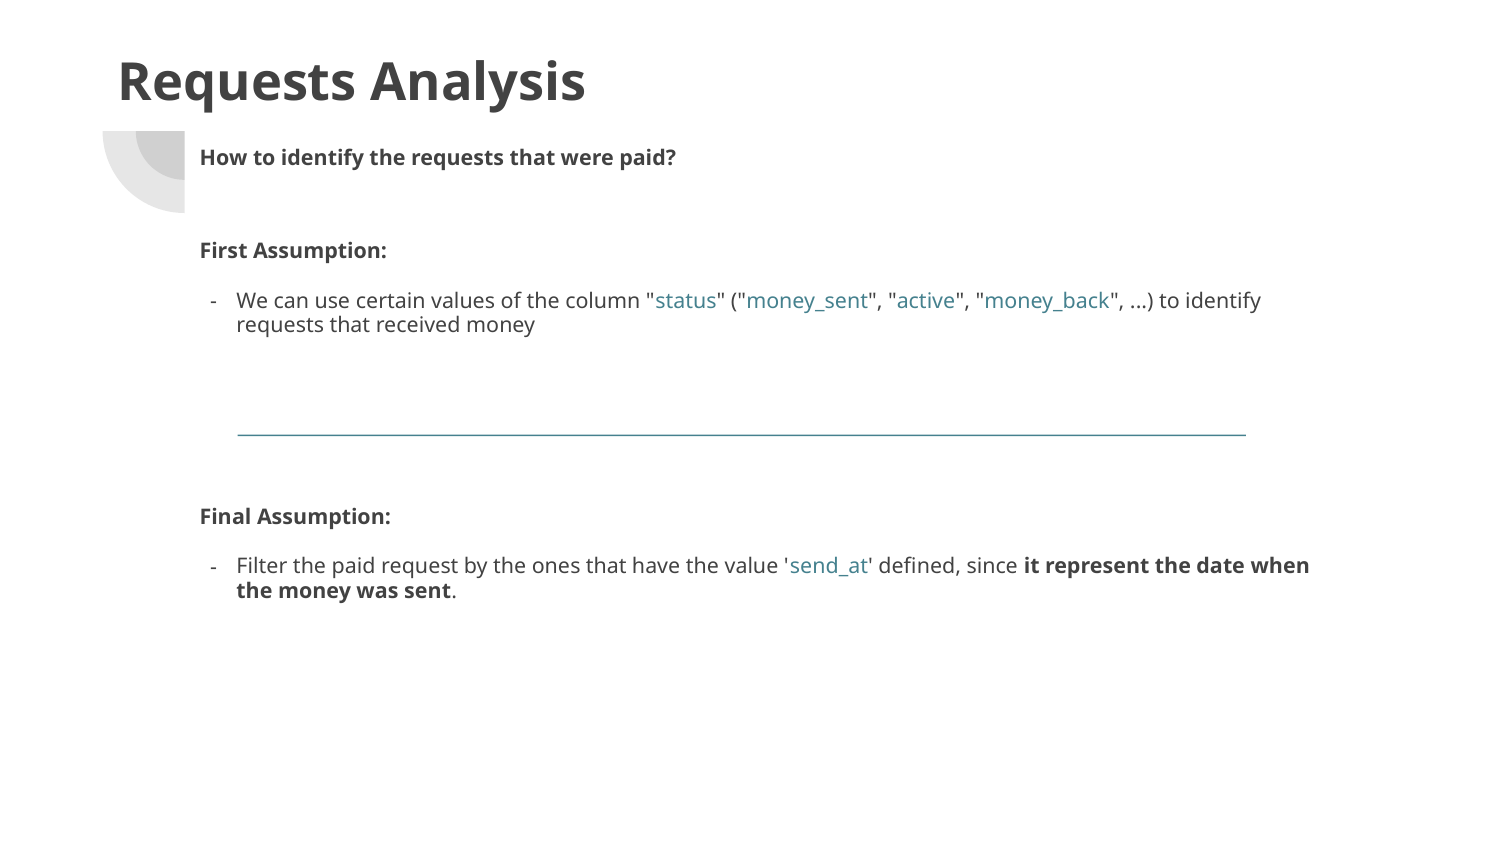

# Requests Analysis
How to identify the requests that were paid?
First Assumption:
We can use certain values of the column "status" ("money_sent", "active", "money_back", ...) to identify requests that received money
Final Assumption:
Filter the paid request by the ones that have the value 'send_at' defined, since it represent the date when the money was sent.